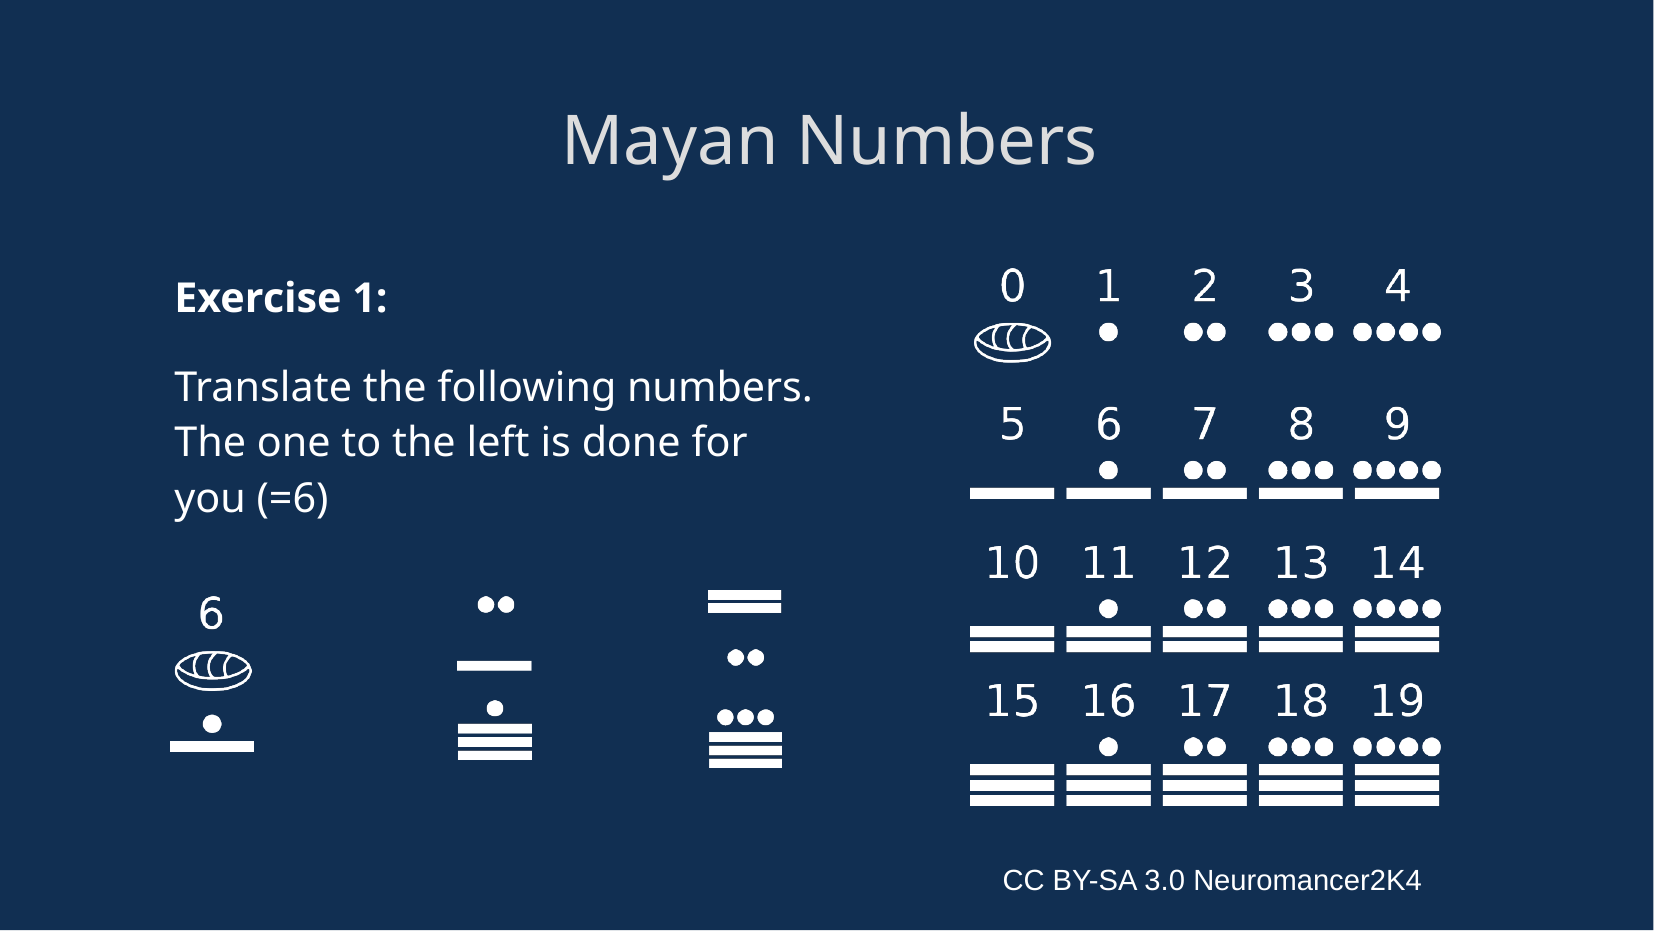

# Mayan Numbers
Exercise 1:
Translate the following numbers. The one to the left is done for you (=6)
CC BY-SA 3.0 Neuromancer2K4